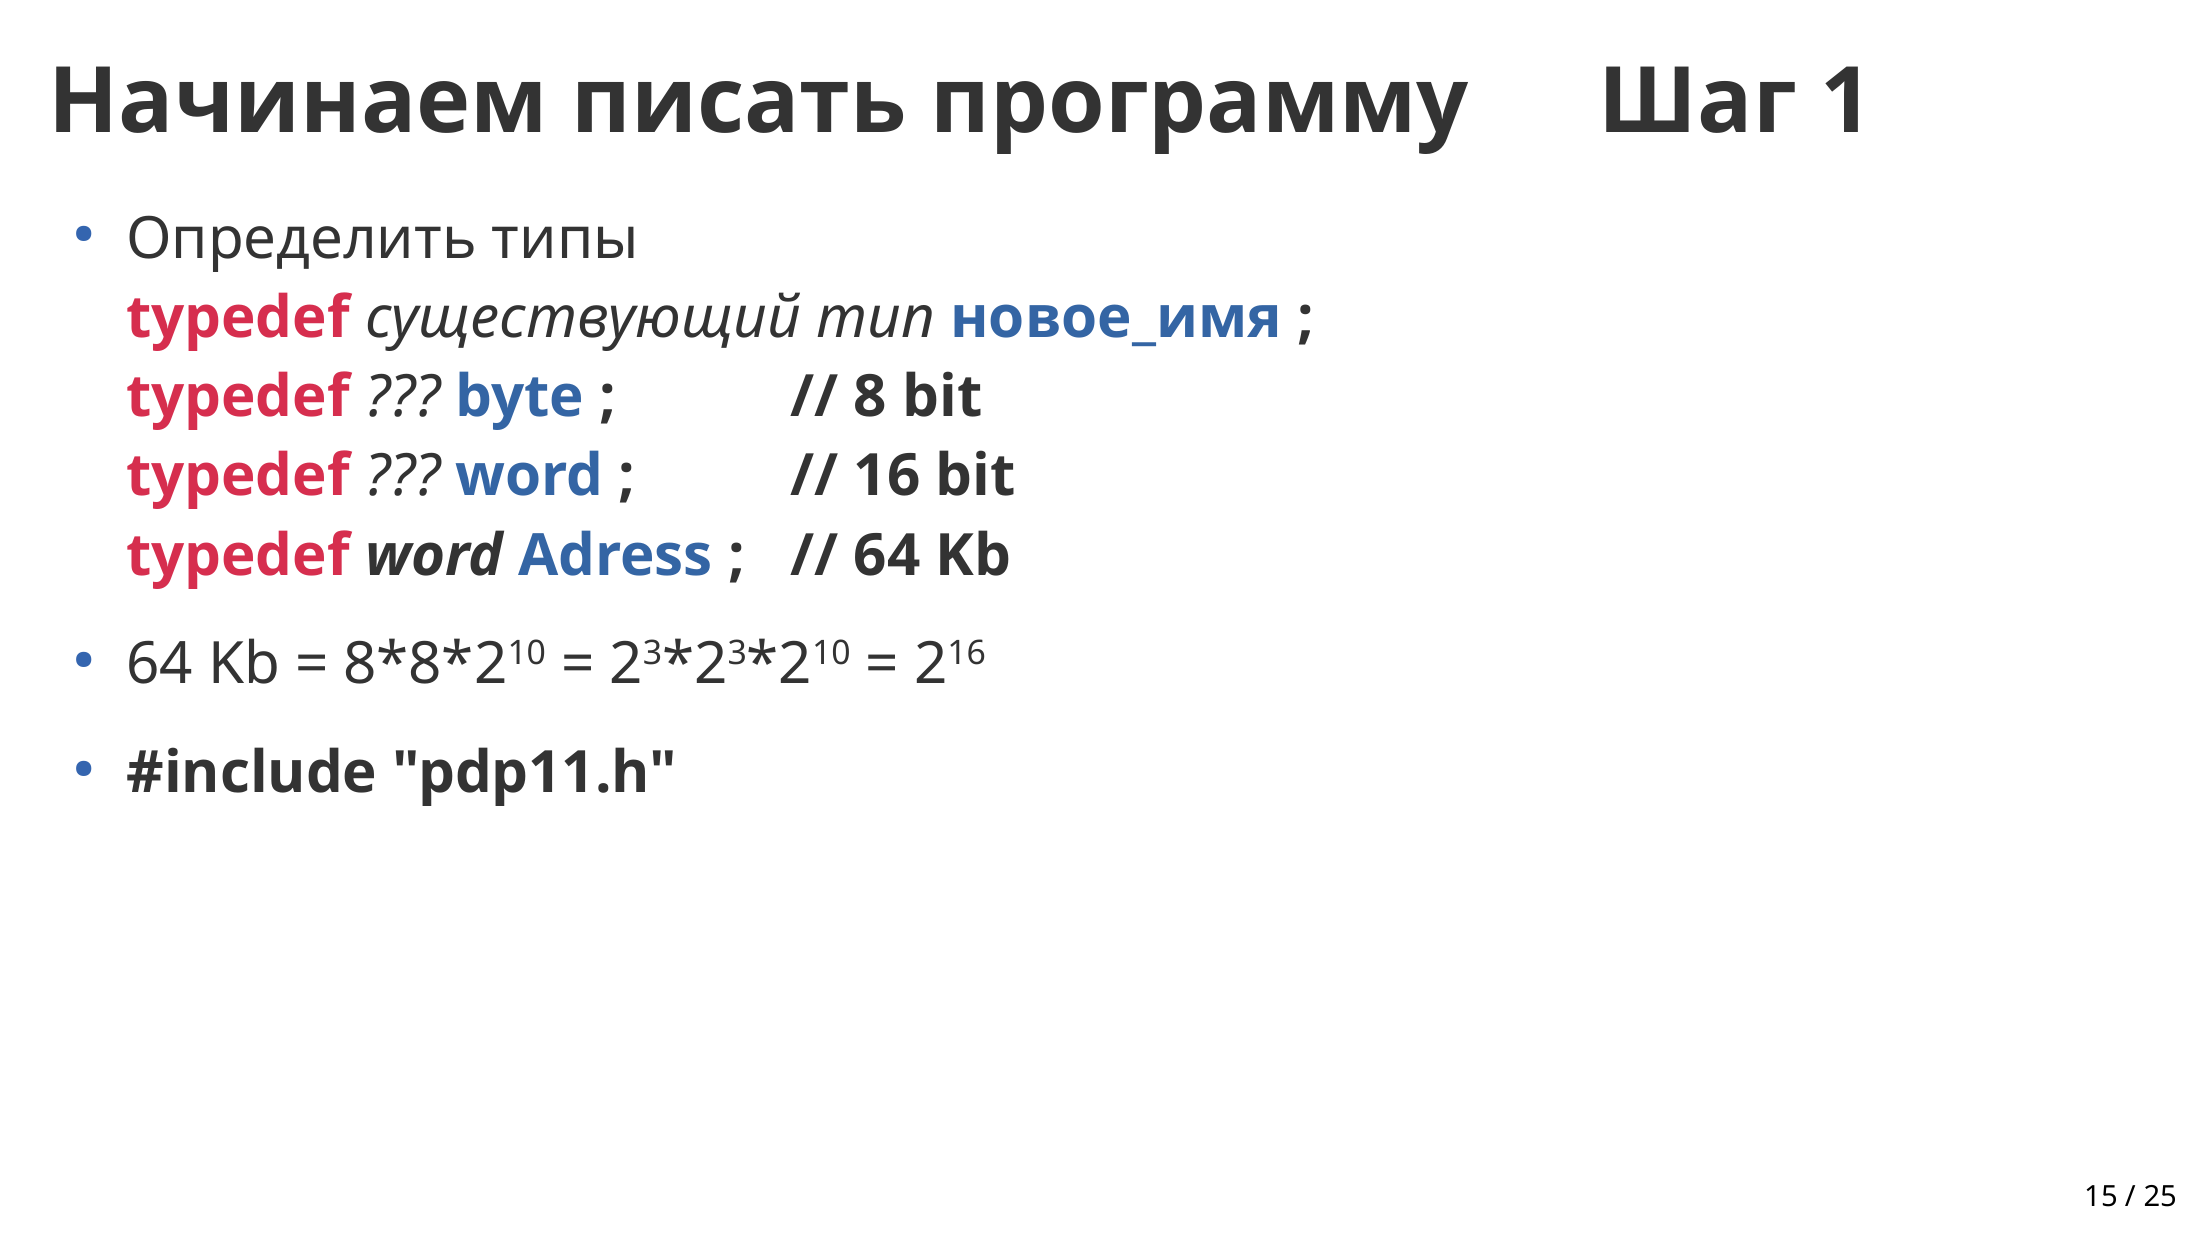

# Начинаем писать программу		Шаг 1
Определить типы
typedef cуществующий тип новое_имя ;
typedef ??? byte ;			// 8 bit
typedef ??? word ;			// 16 bit
typedef word Adress ;	// 64 Kb
64 Kb = 8*8*210 = 23*23*210 = 216
#include "pdp11.h"
15